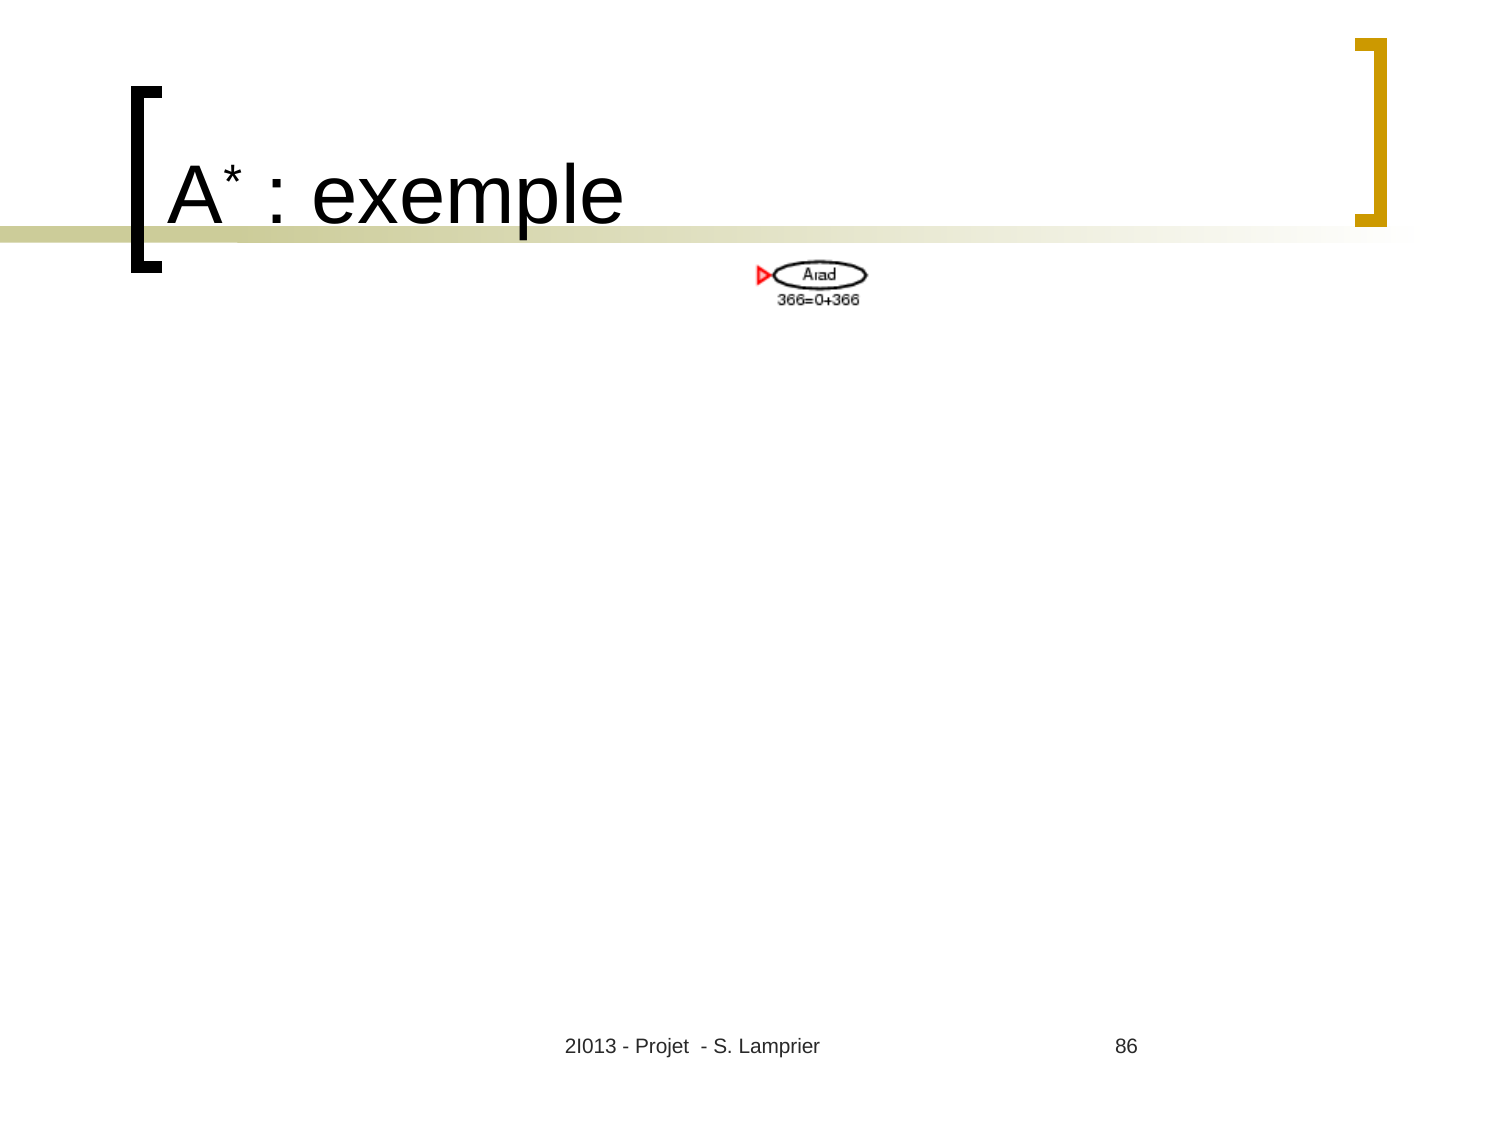

# A* : exemple
2I013 - Projet - S. Lamprier